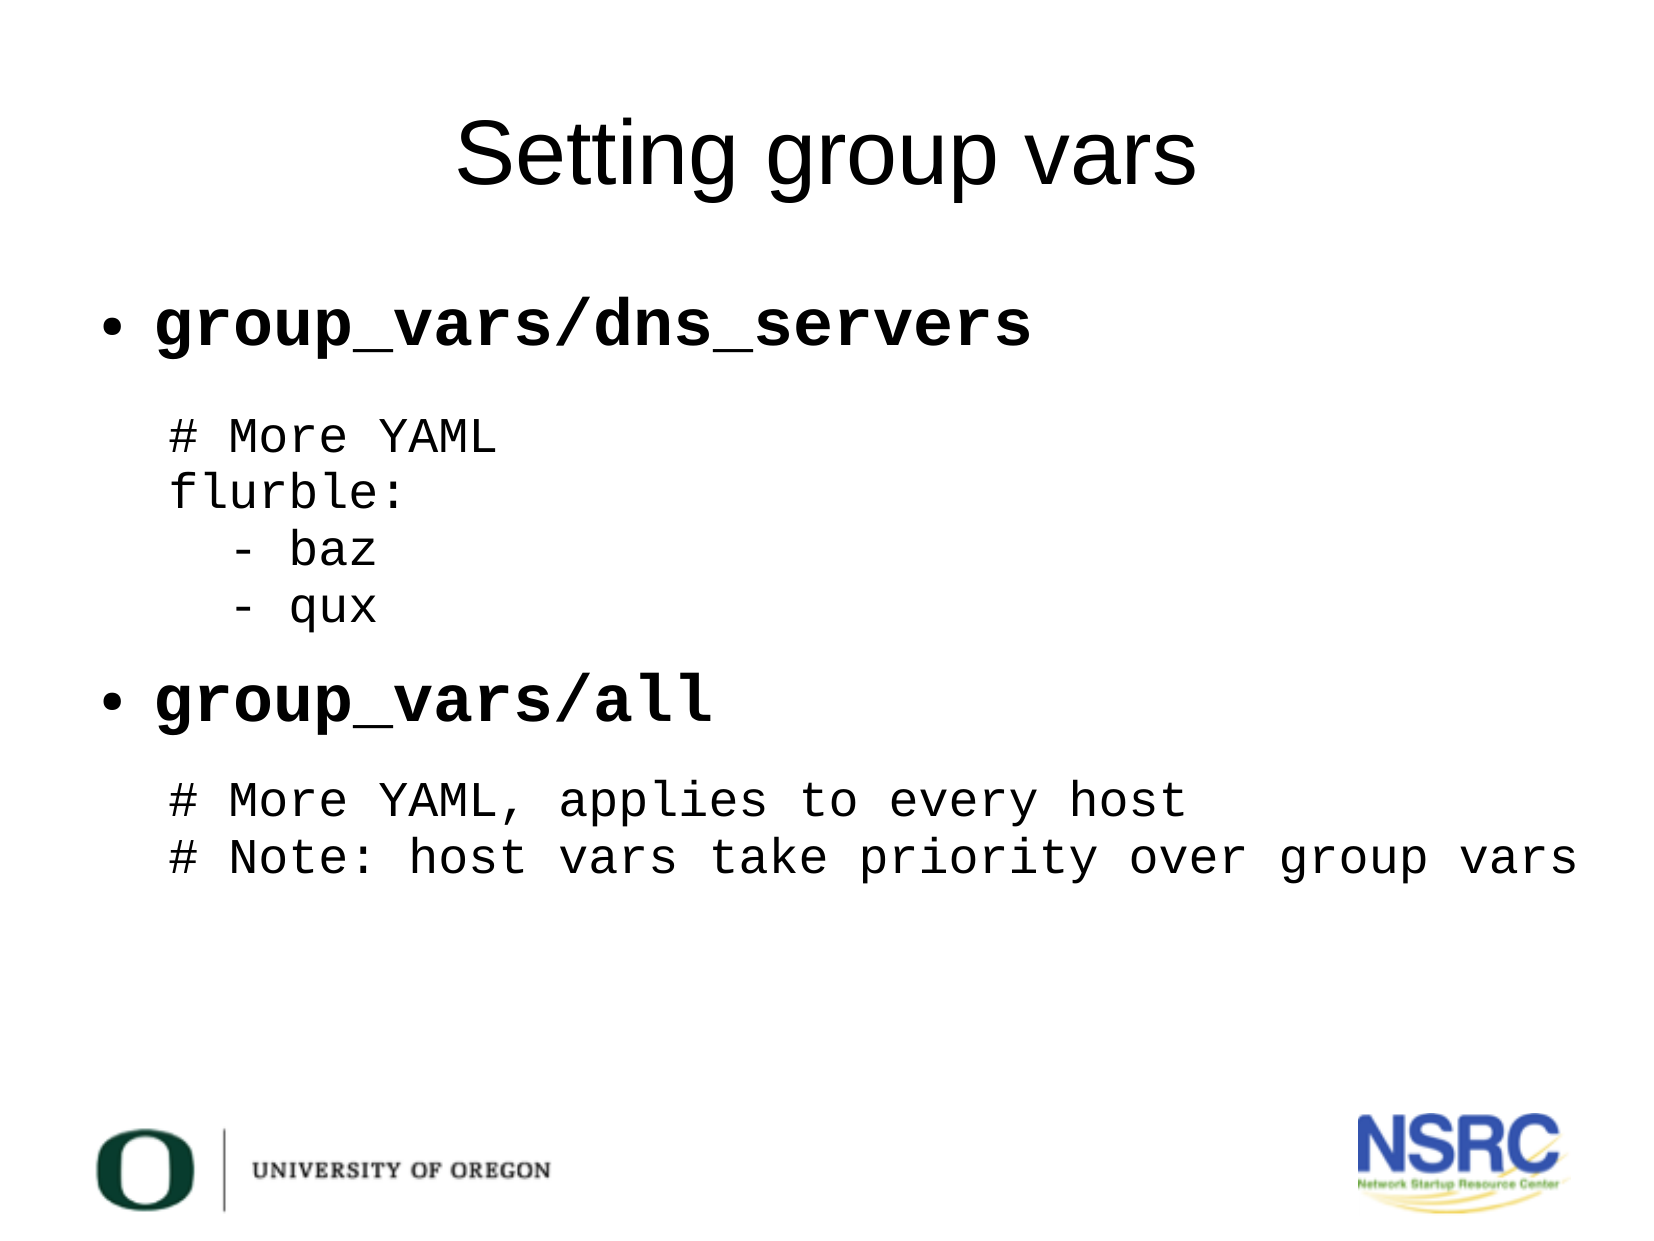

# Setting group vars
group_vars/dns_servers
# More YAML
flurble:
 - baz
 - qux
group_vars/all
# More YAML, applies to every host
# Note: host vars take priority over group vars